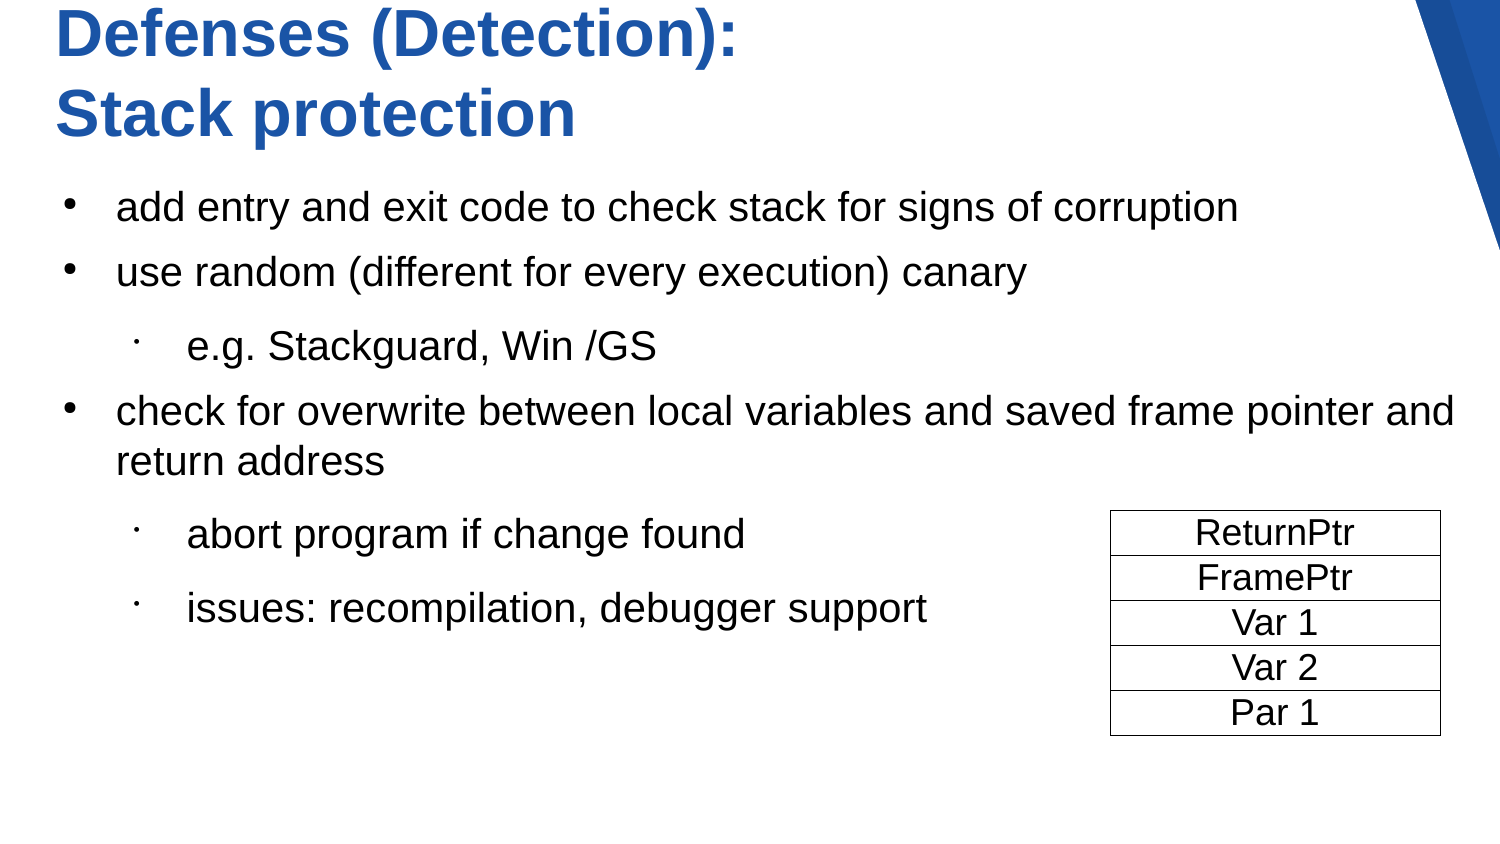

Defenses (Detection):
Stack protection
# add entry and exit code to check stack for signs of corruption
use random (different for every execution) canary
e.g. Stackguard, Win /GS
check for overwrite between local variables and saved frame pointer and return address
abort program if change found
issues: recompilation, debugger support
ReturnPtr
FramePtr
Var 1
Var 2
Par 1